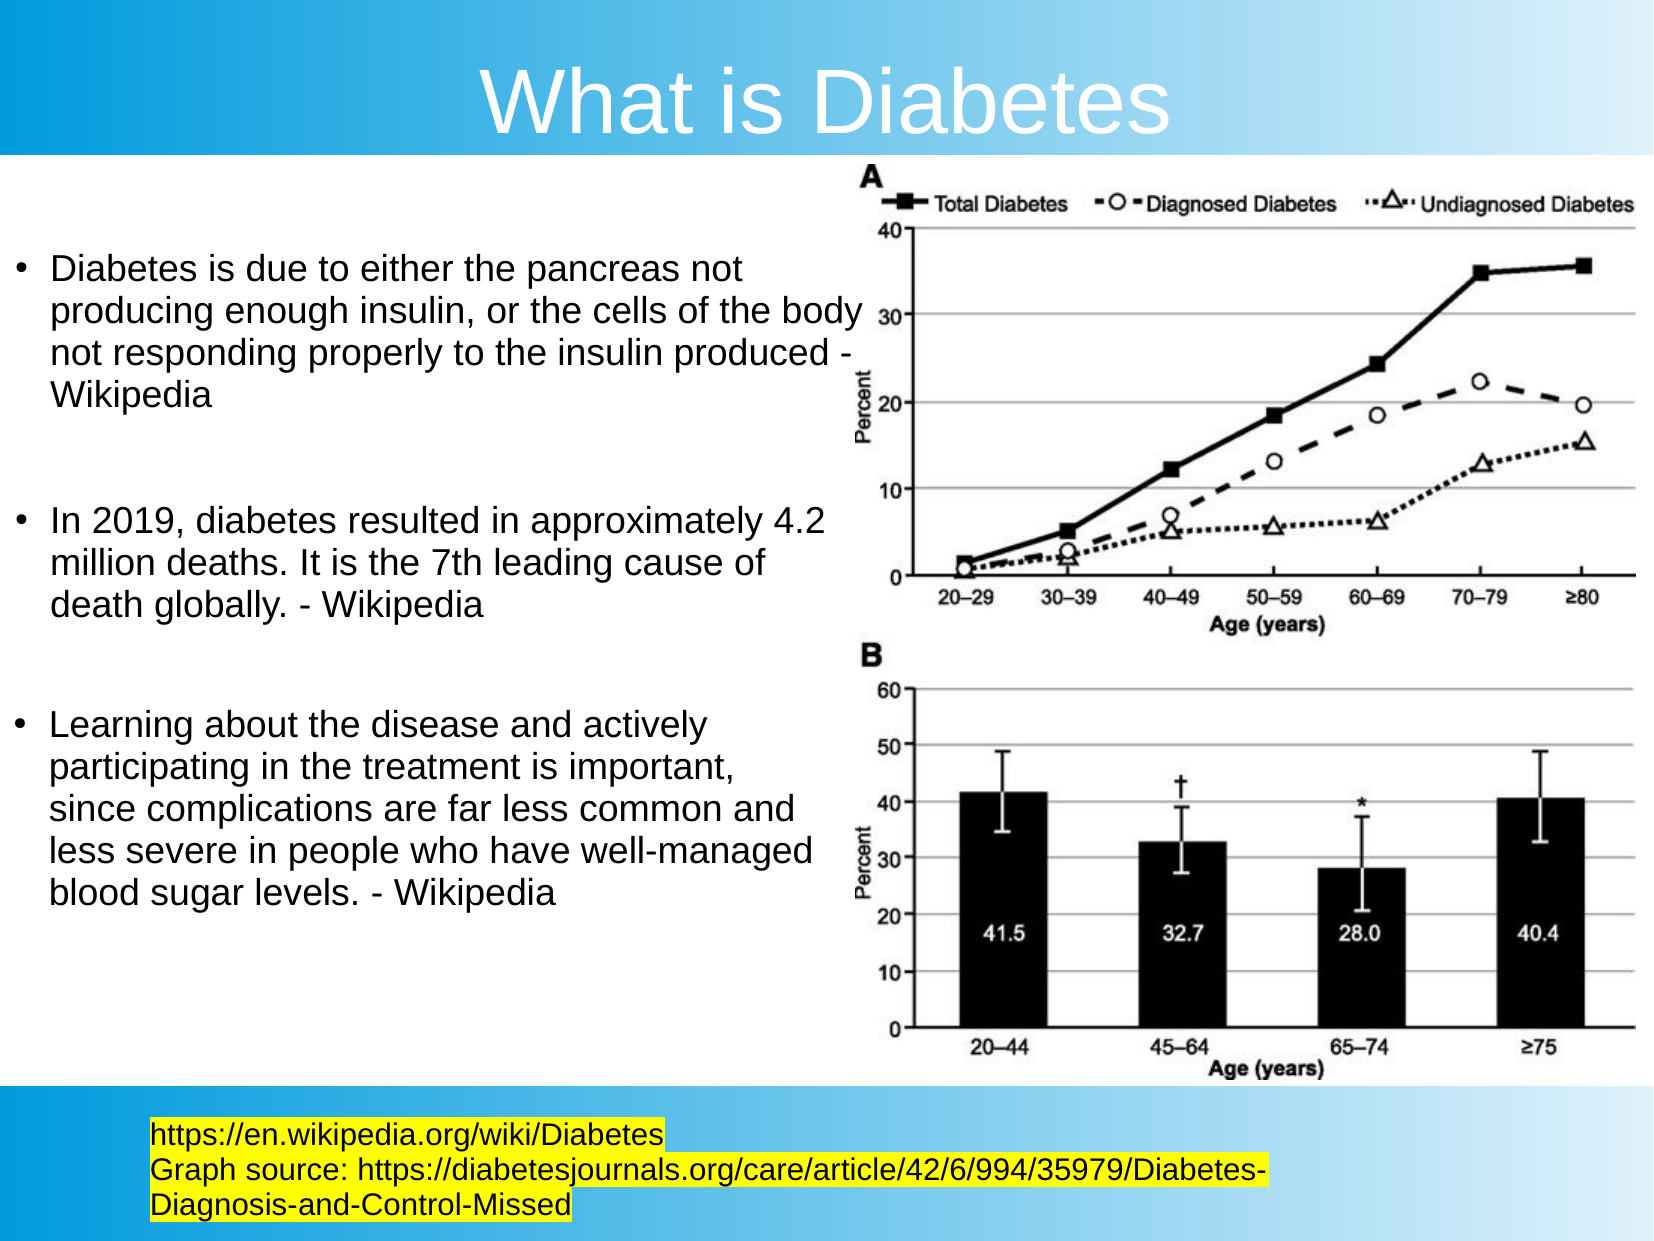

# What is Diabetes
Diabetes is due to either the pancreas not producing enough insulin, or the cells of the body not responding properly to the insulin produced - Wikipedia
In 2019, diabetes resulted in approximately 4.2 million deaths. It is the 7th leading cause of death globally. - Wikipedia
Learning about the disease and actively participating in the treatment is important, since complications are far less common and less severe in people who have well-managed blood sugar levels. - Wikipedia
https://en.wikipedia.org/wiki/Diabetes
Graph source: https://diabetesjournals.org/care/article/42/6/994/35979/Diabetes-Diagnosis-and-Control-Missed